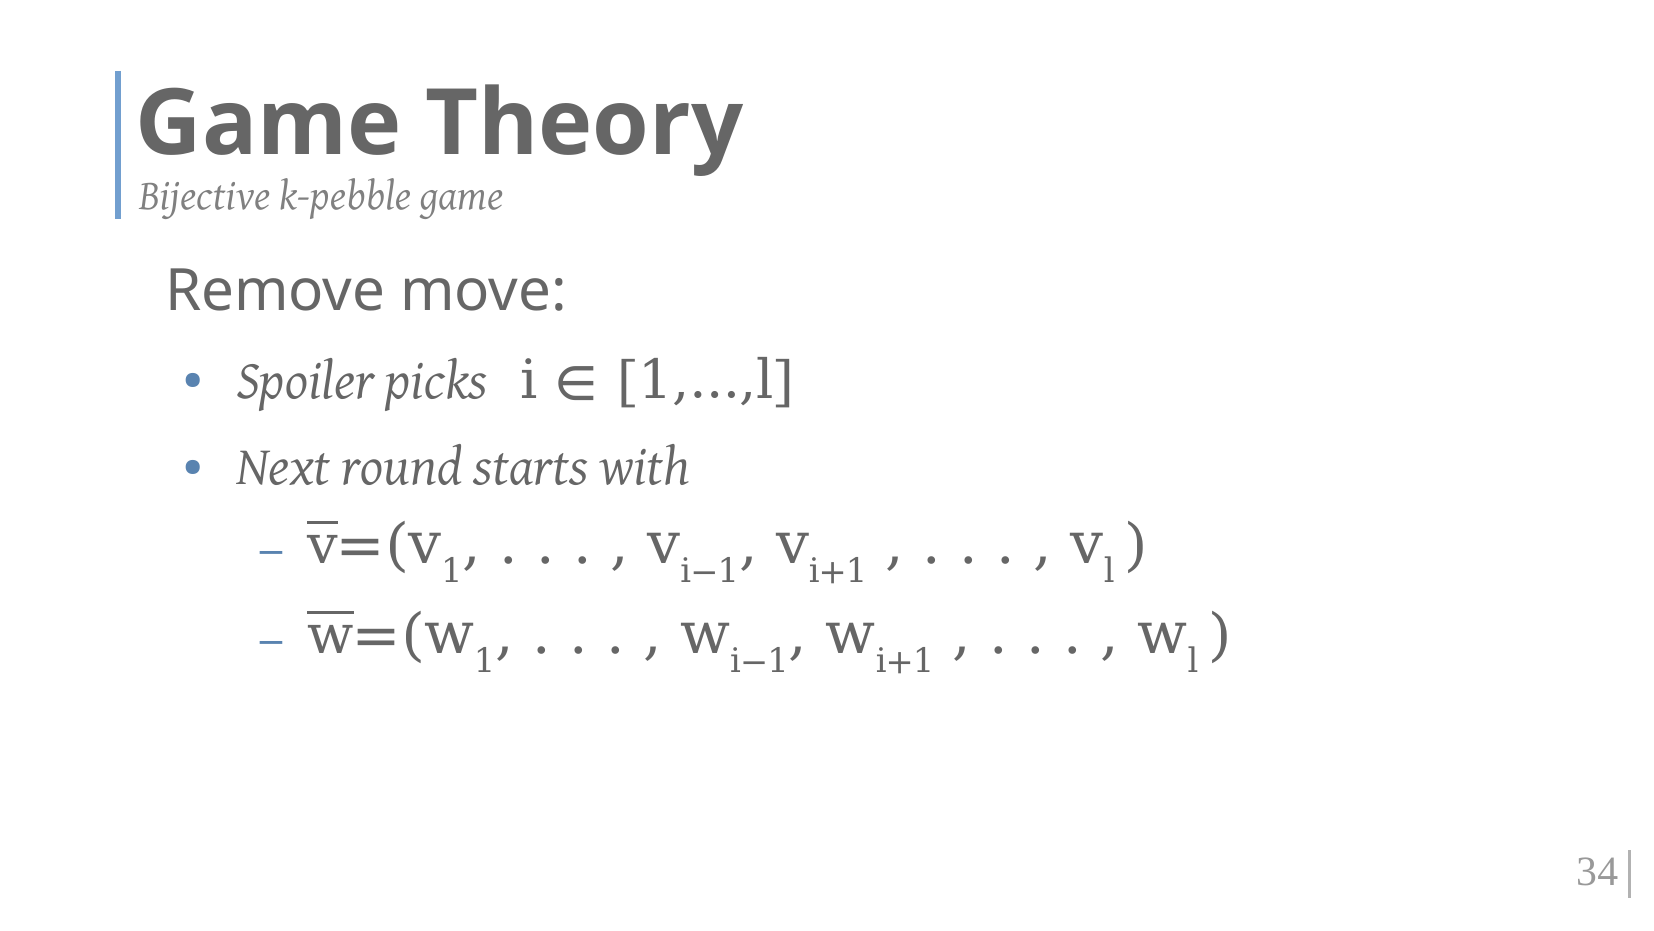

# Game Theory
Bijective k-pebble game
Remove move:
Spoiler picks i ∈ [1,…,l]
Next round starts with
v=(v1, . . . , vi−1, vi+1 , . . . , vl )
w=(w1, . . . , wi−1, wi+1 , . . . , wl )
34